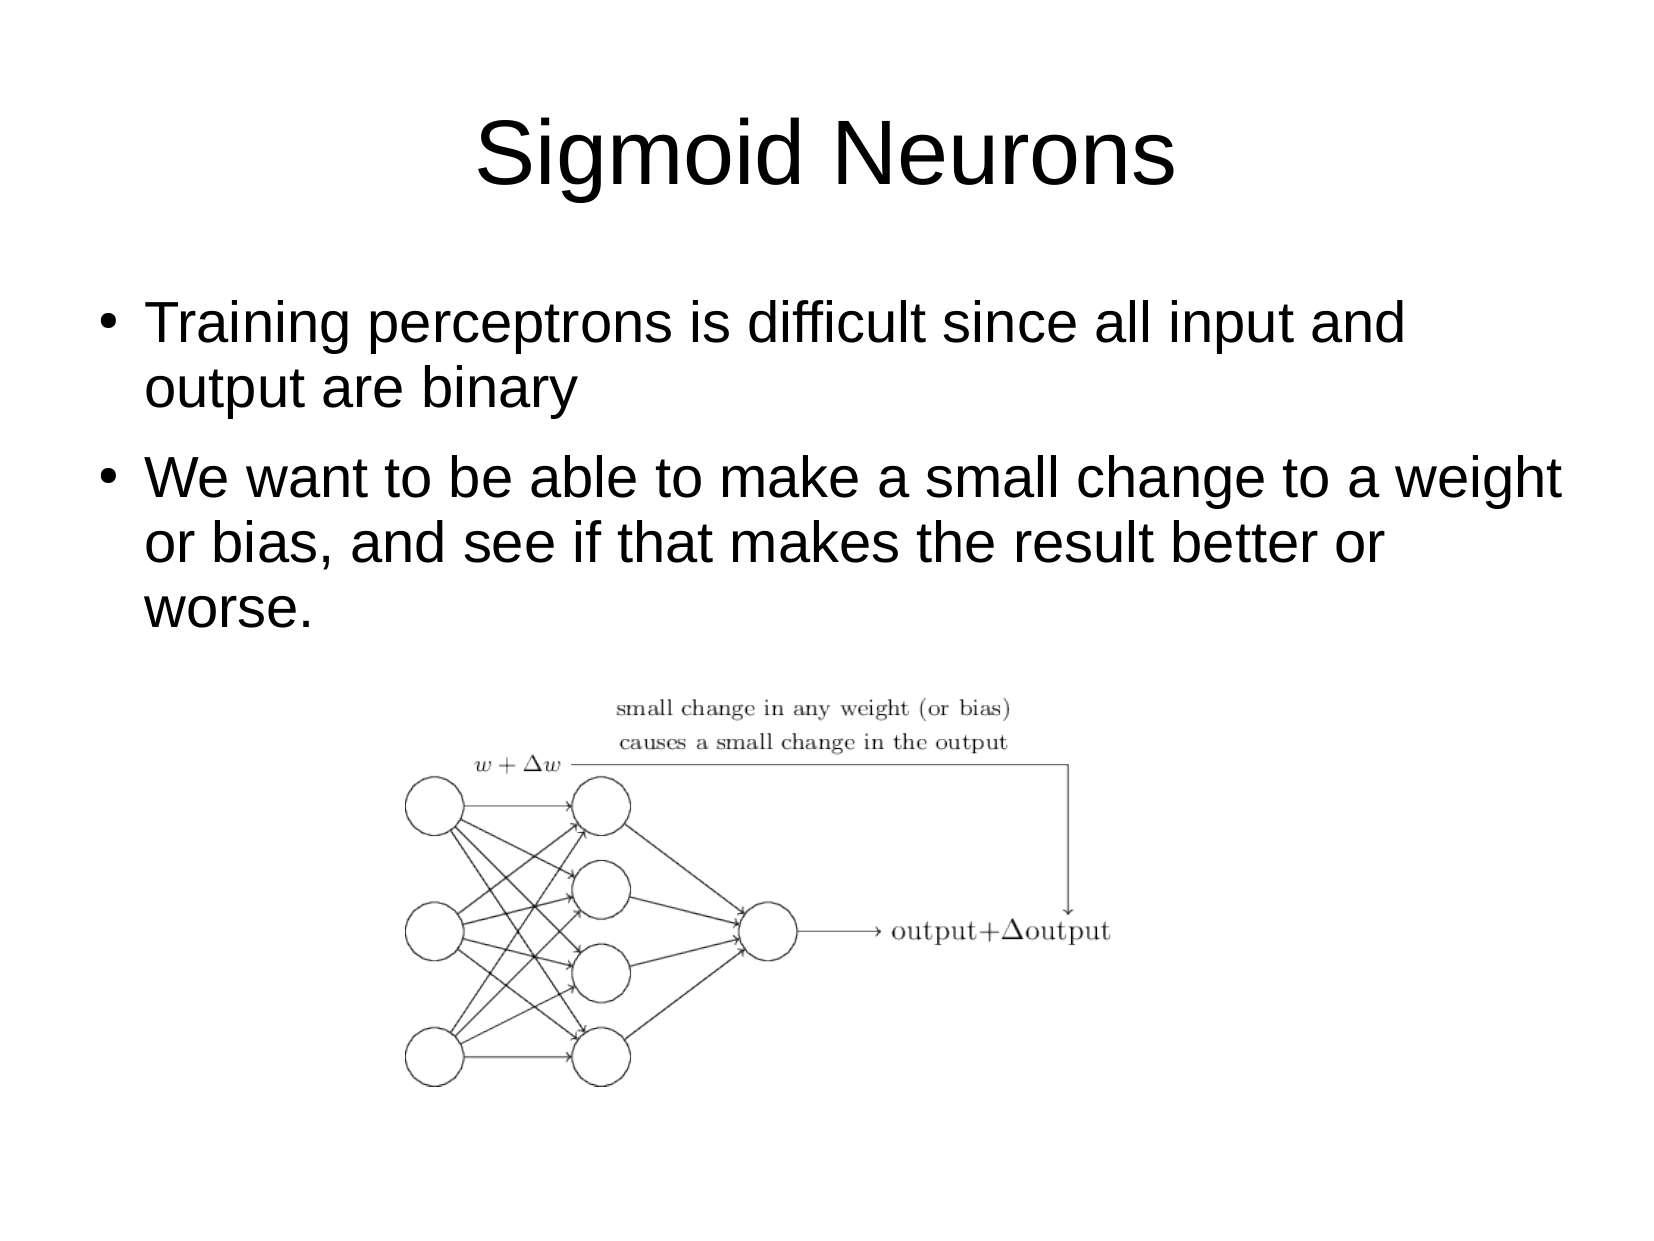

# Sigmoid Neurons
Training perceptrons is difficult since all input and output are binary
We want to be able to make a small change to a weight or bias, and see if that makes the result better or worse.